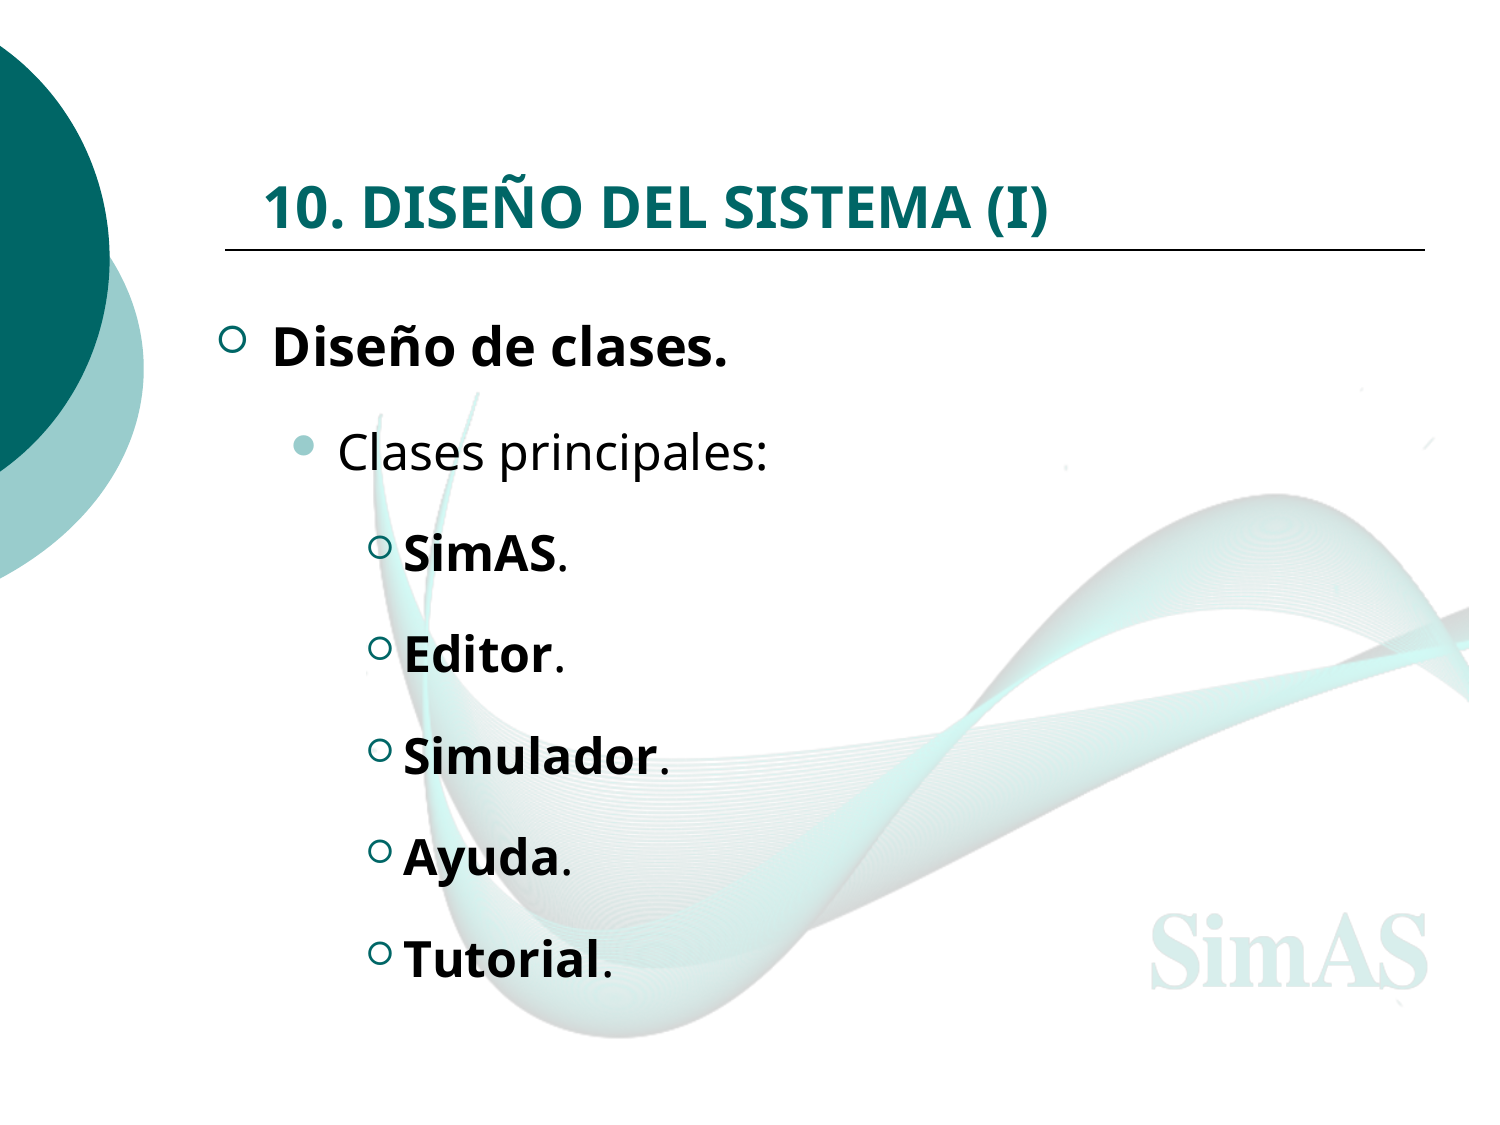

# 10. DISEÑO DEL SISTEMA (I)
Diseño de clases.
Clases principales:
SimAS.
Editor.
Simulador.
Ayuda.
Tutorial.